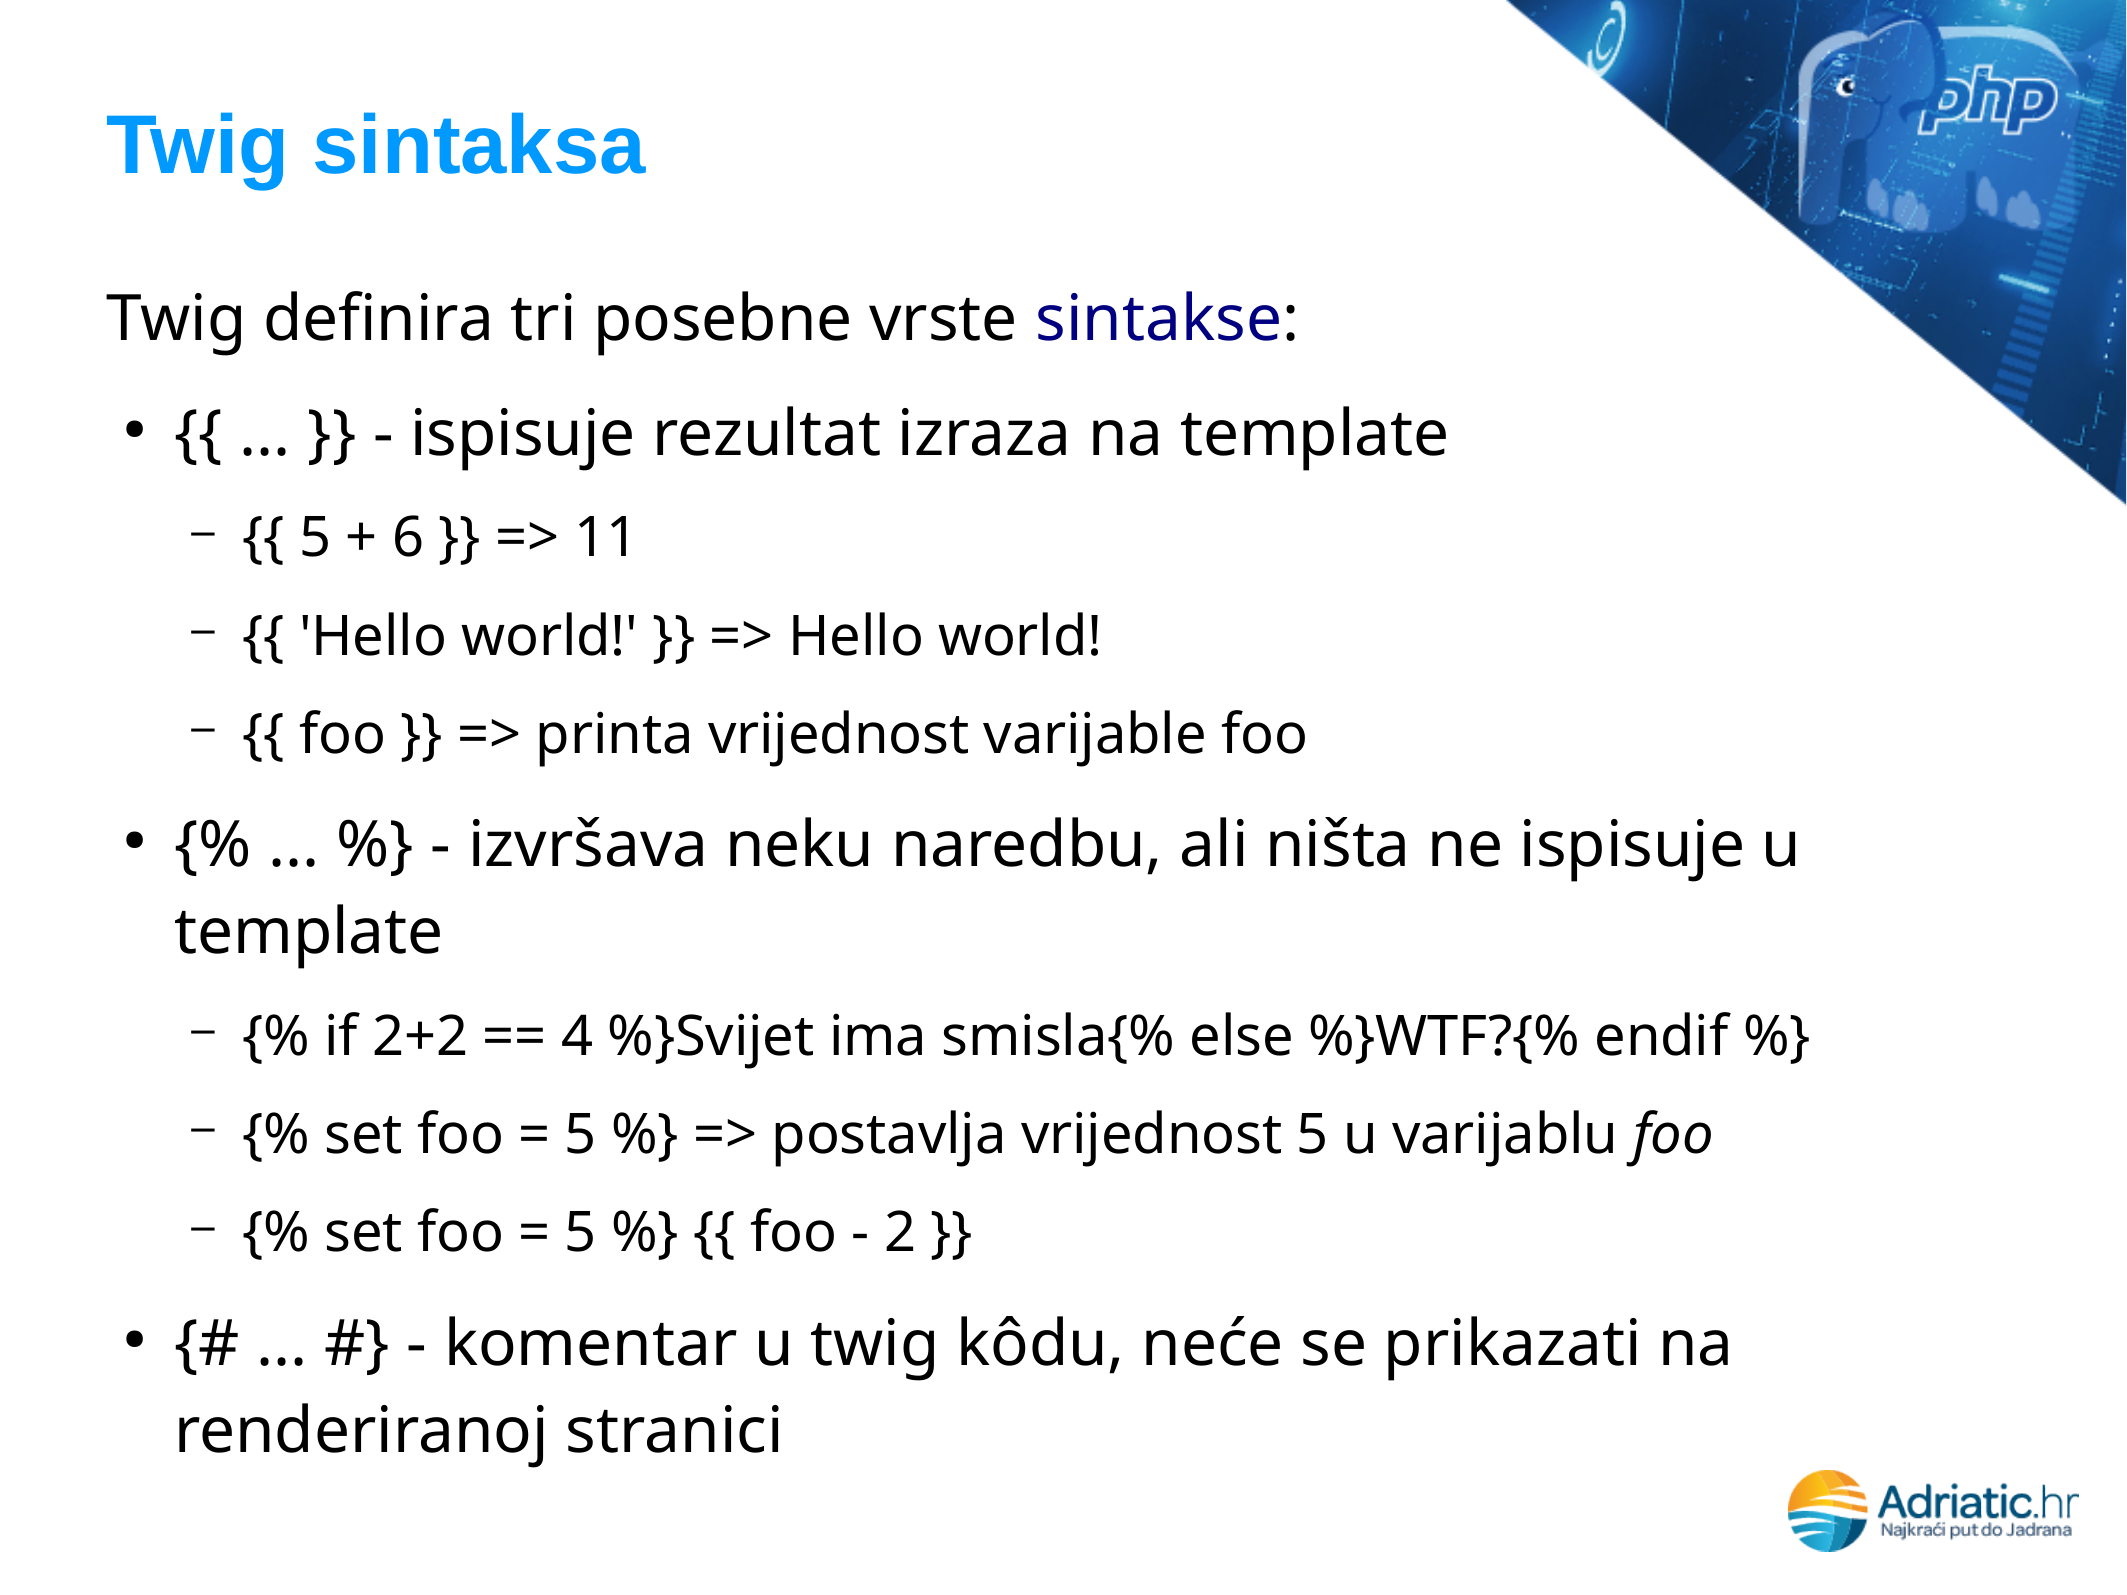

# Twig sintaksa
Twig definira tri posebne vrste sintakse:
{{ ... }} - ispisuje rezultat izraza na template
{{ 5 + 6 }} => 11
{{ 'Hello world!' }} => Hello world!
{{ foo }} => printa vrijednost varijable foo
{% ... %} - izvršava neku naredbu, ali ništa ne ispisuje u template
{% if 2+2 == 4 %}Svijet ima smisla{% else %}WTF?{% endif %}
{% set foo = 5 %} => postavlja vrijednost 5 u varijablu foo
{% set foo = 5 %} {{ foo - 2 }}
{# ... #} - komentar u twig kôdu, neće se prikazati na renderiranoj stranici